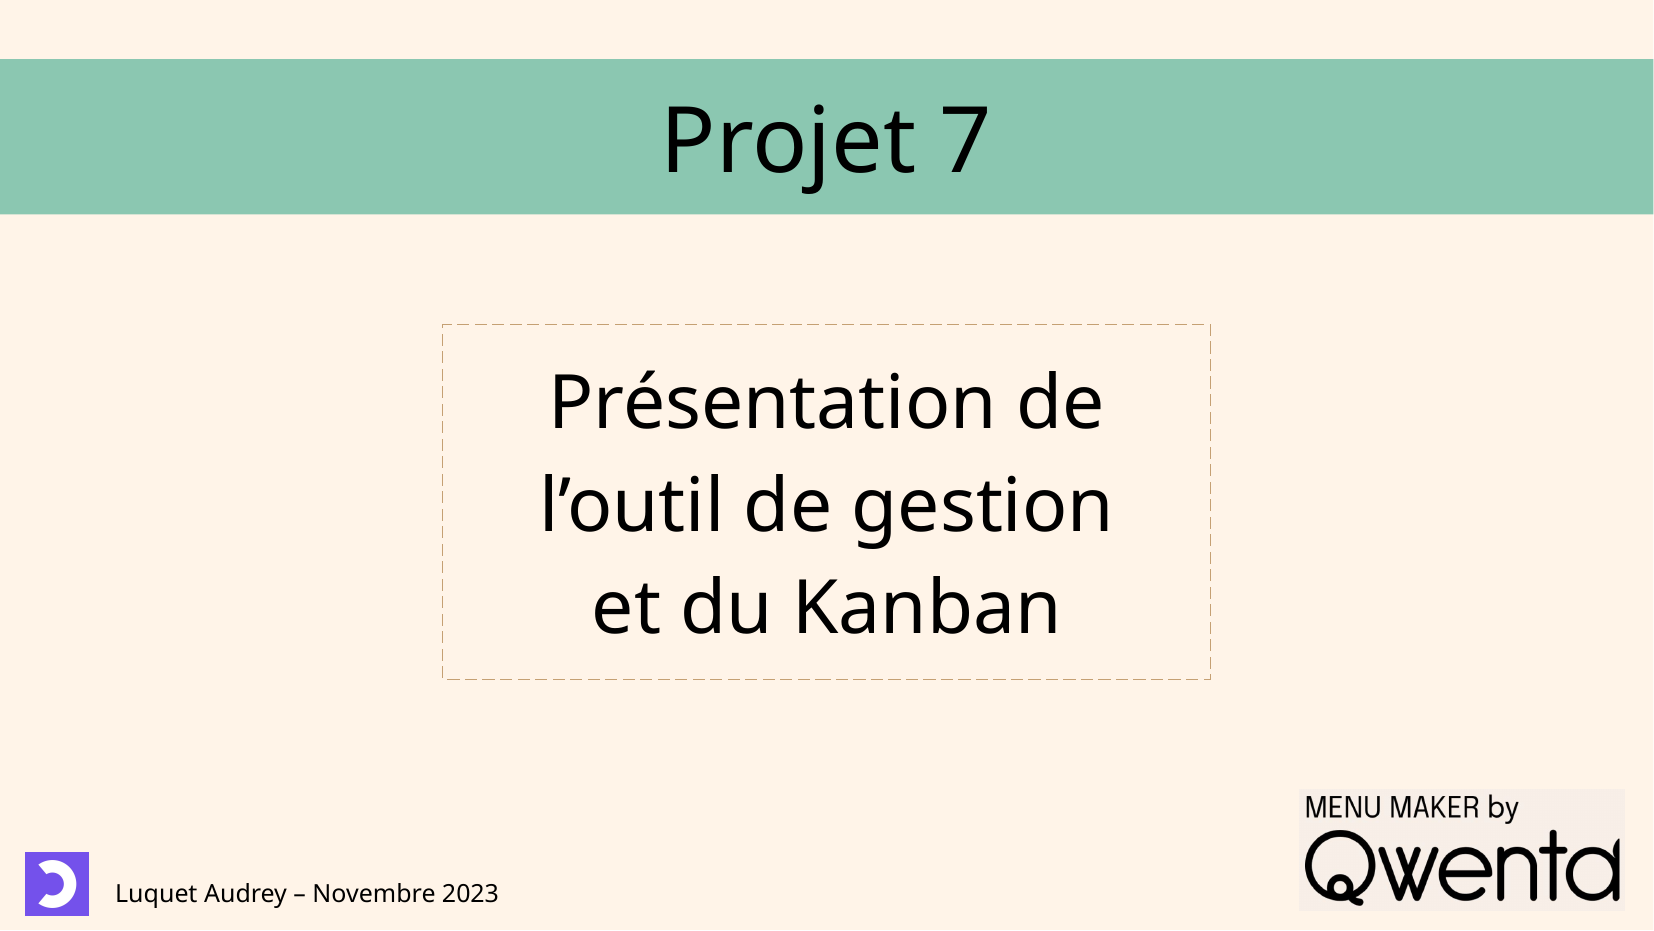

# Projet 7
Présentation de
l’outil de gestion
et du Kanban
Luquet Audrey – Novembre 2023